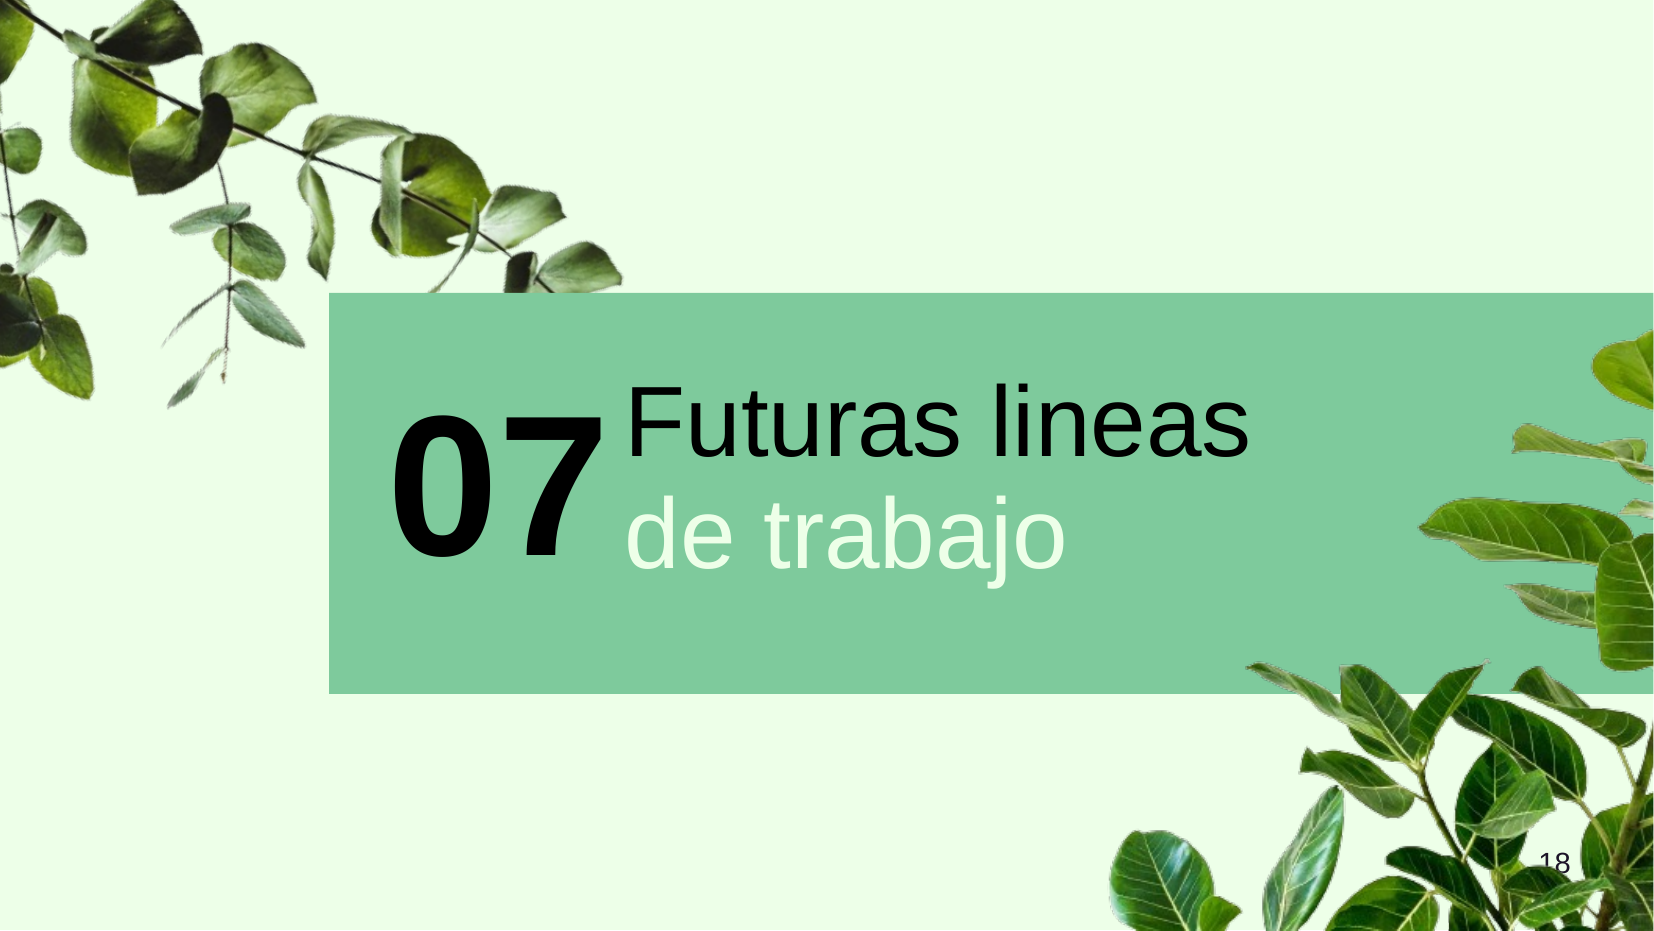

# Futuras lineas de trabajo
07
18